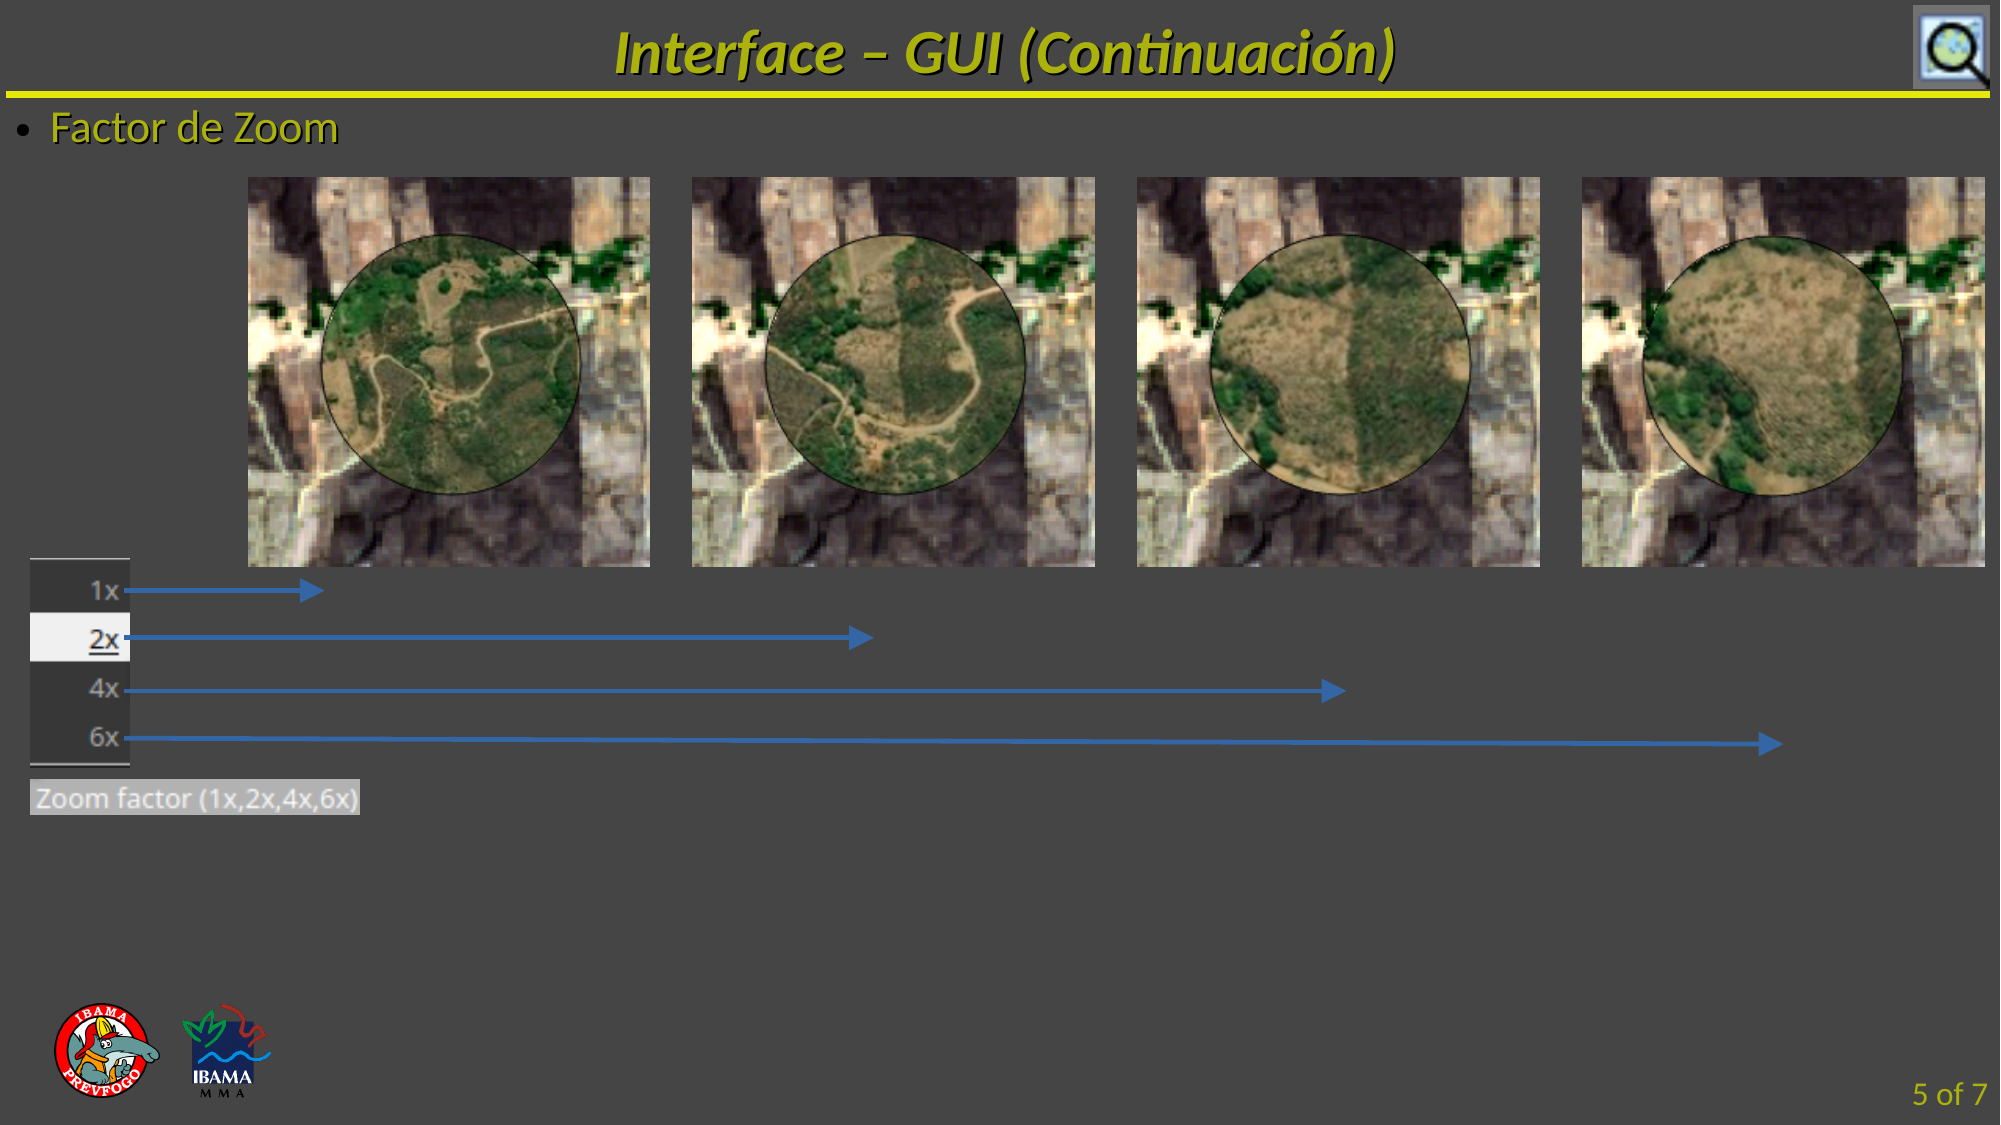

# Interface – GUI (Continuación)
Factor de Zoom
 of 7